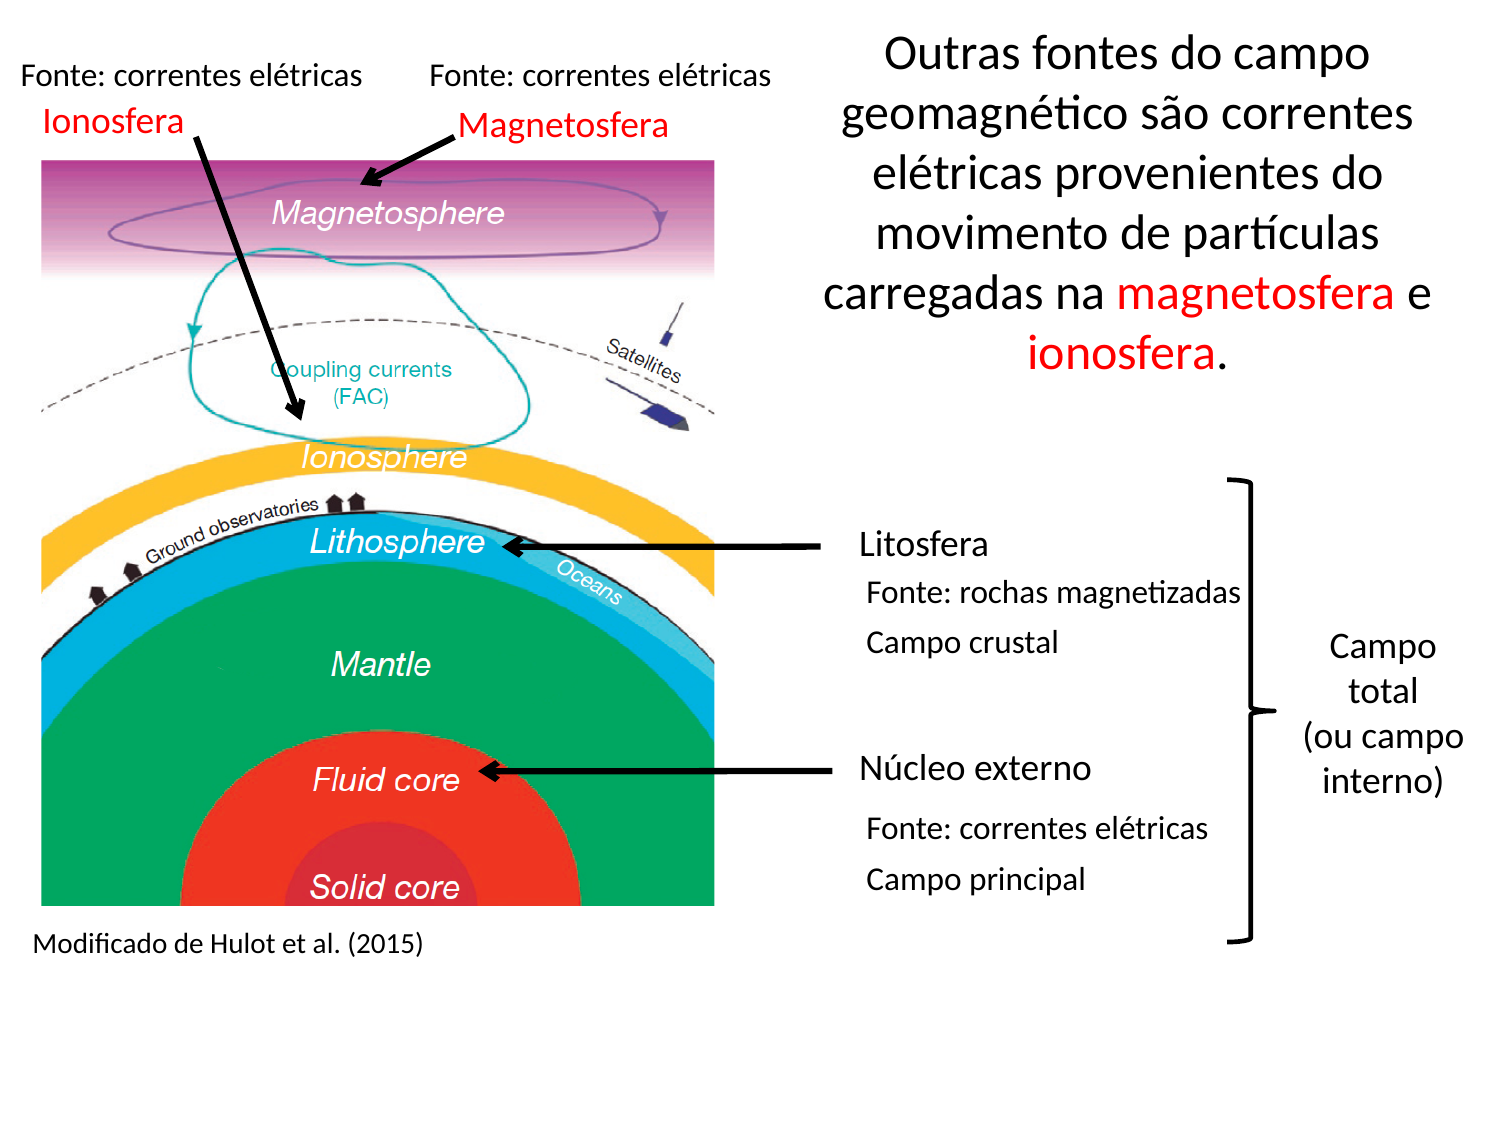

Outras fontes do campo geomagnético são correntes elétricas provenientes do movimento de partículas carregadas na magnetosfera e ionosfera.
Fonte: correntes elétricas
Fonte: correntes elétricas
Ionosfera
Magnetosfera
Litosfera
Fonte: rochas magnetizadas
Campo crustal
Campo total
(ou campo interno)
Núcleo externo
Fonte: correntes elétricas
Campo principal
Modificado de Hulot et al. (2015)